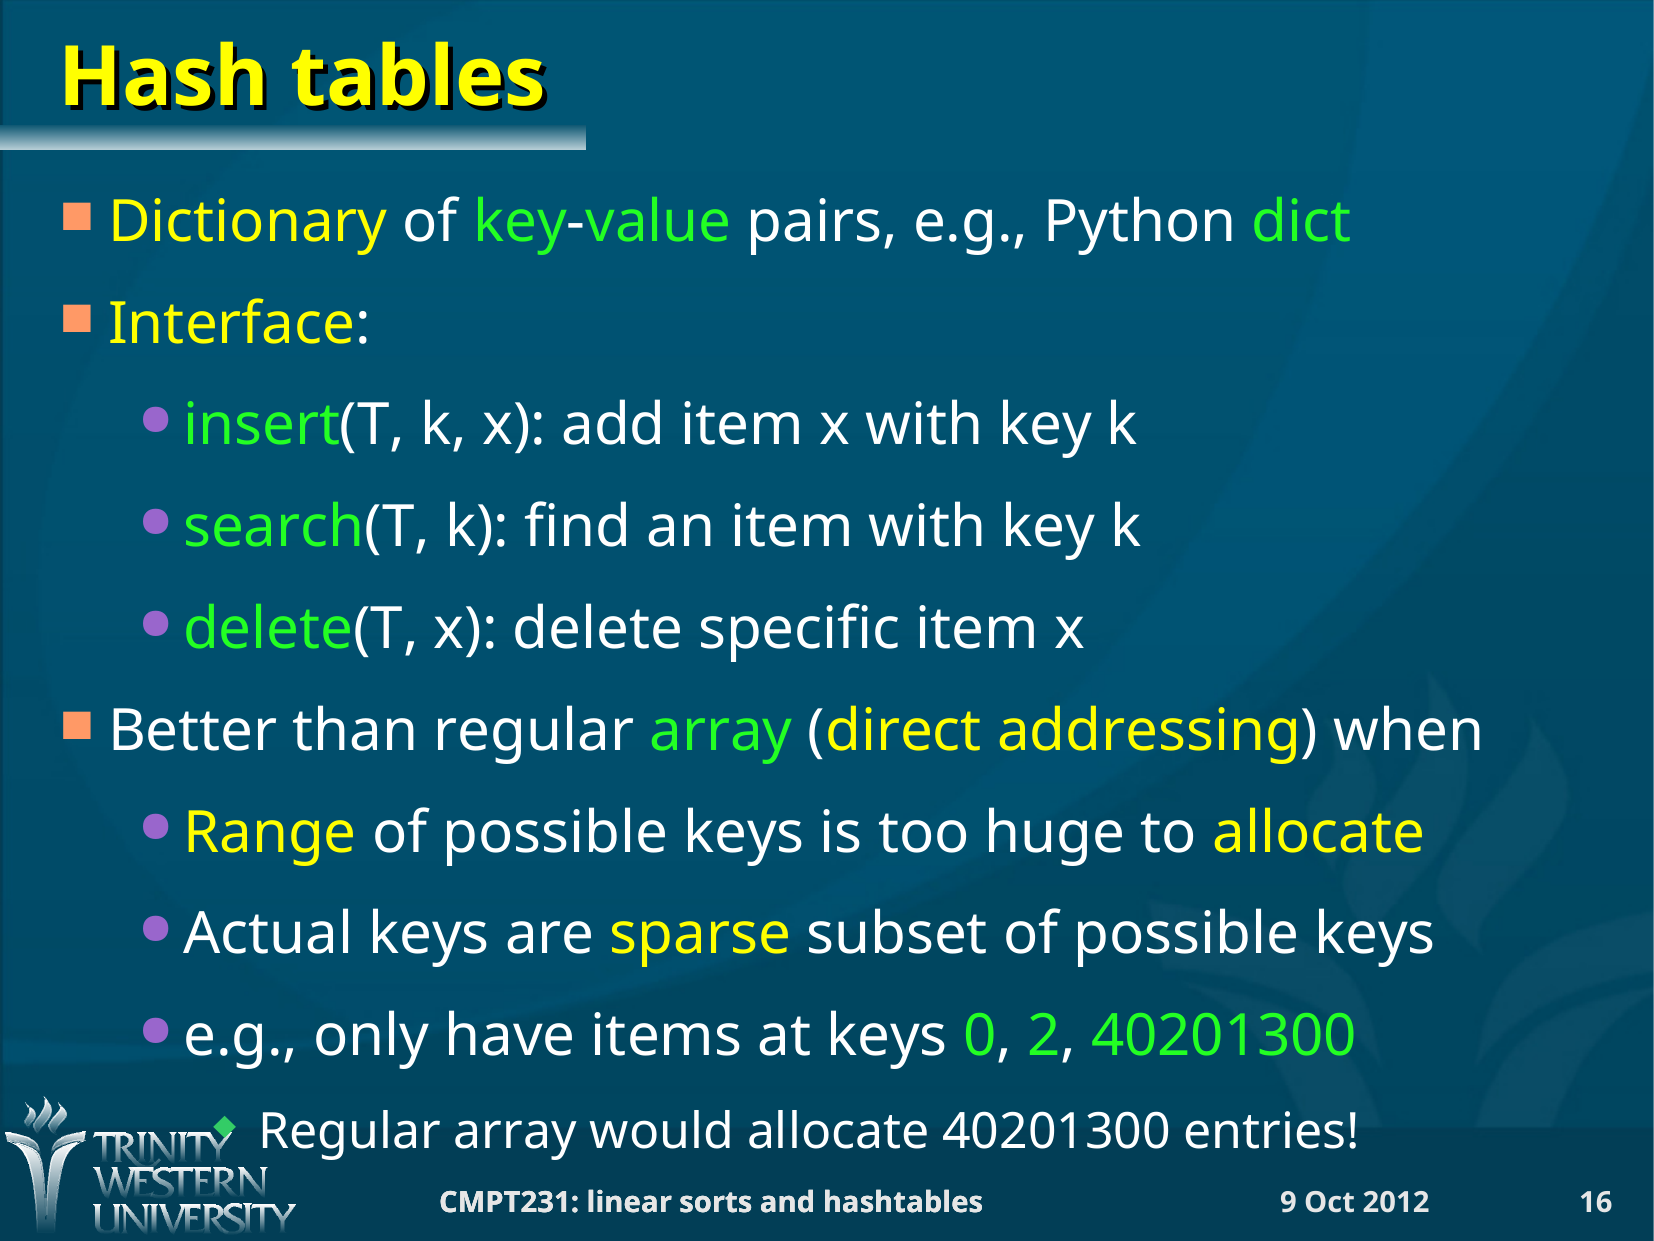

# Hash tables
Dictionary of key-value pairs, e.g., Python dict
Interface:
insert(T, k, x): add item x with key k
search(T, k): find an item with key k
delete(T, x): delete specific item x
Better than regular array (direct addressing) when
Range of possible keys is too huge to allocate
Actual keys are sparse subset of possible keys
e.g., only have items at keys 0, 2, 40201300
Regular array would allocate 40201300 entries!
CMPT231: linear sorts and hashtables
9 Oct 2012
16